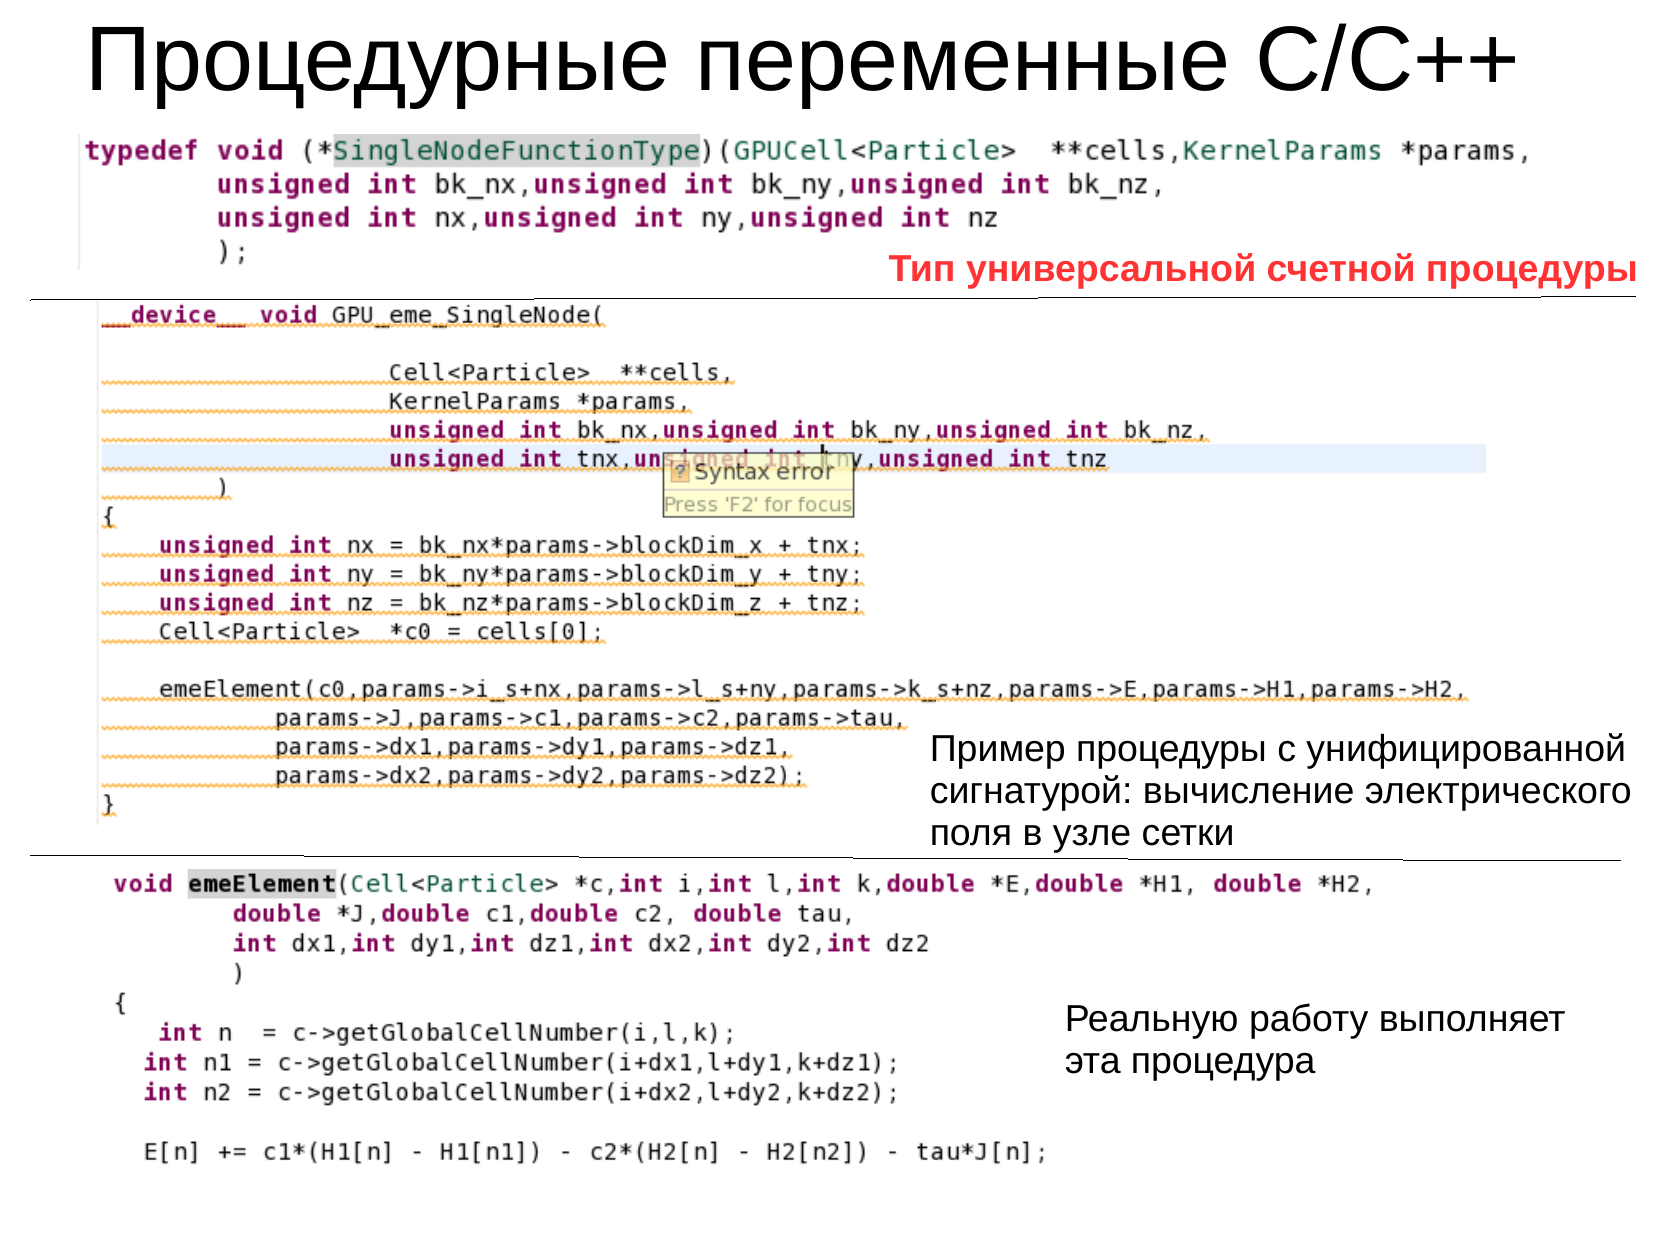

# Процедурные переменные С/С++
Тип универсальной счетной процедуры
Пример процедуры с унифицированной
сигнатурой: вычисление электрического
поля в узле сетки
Реальную работу выполняет
эта процедура